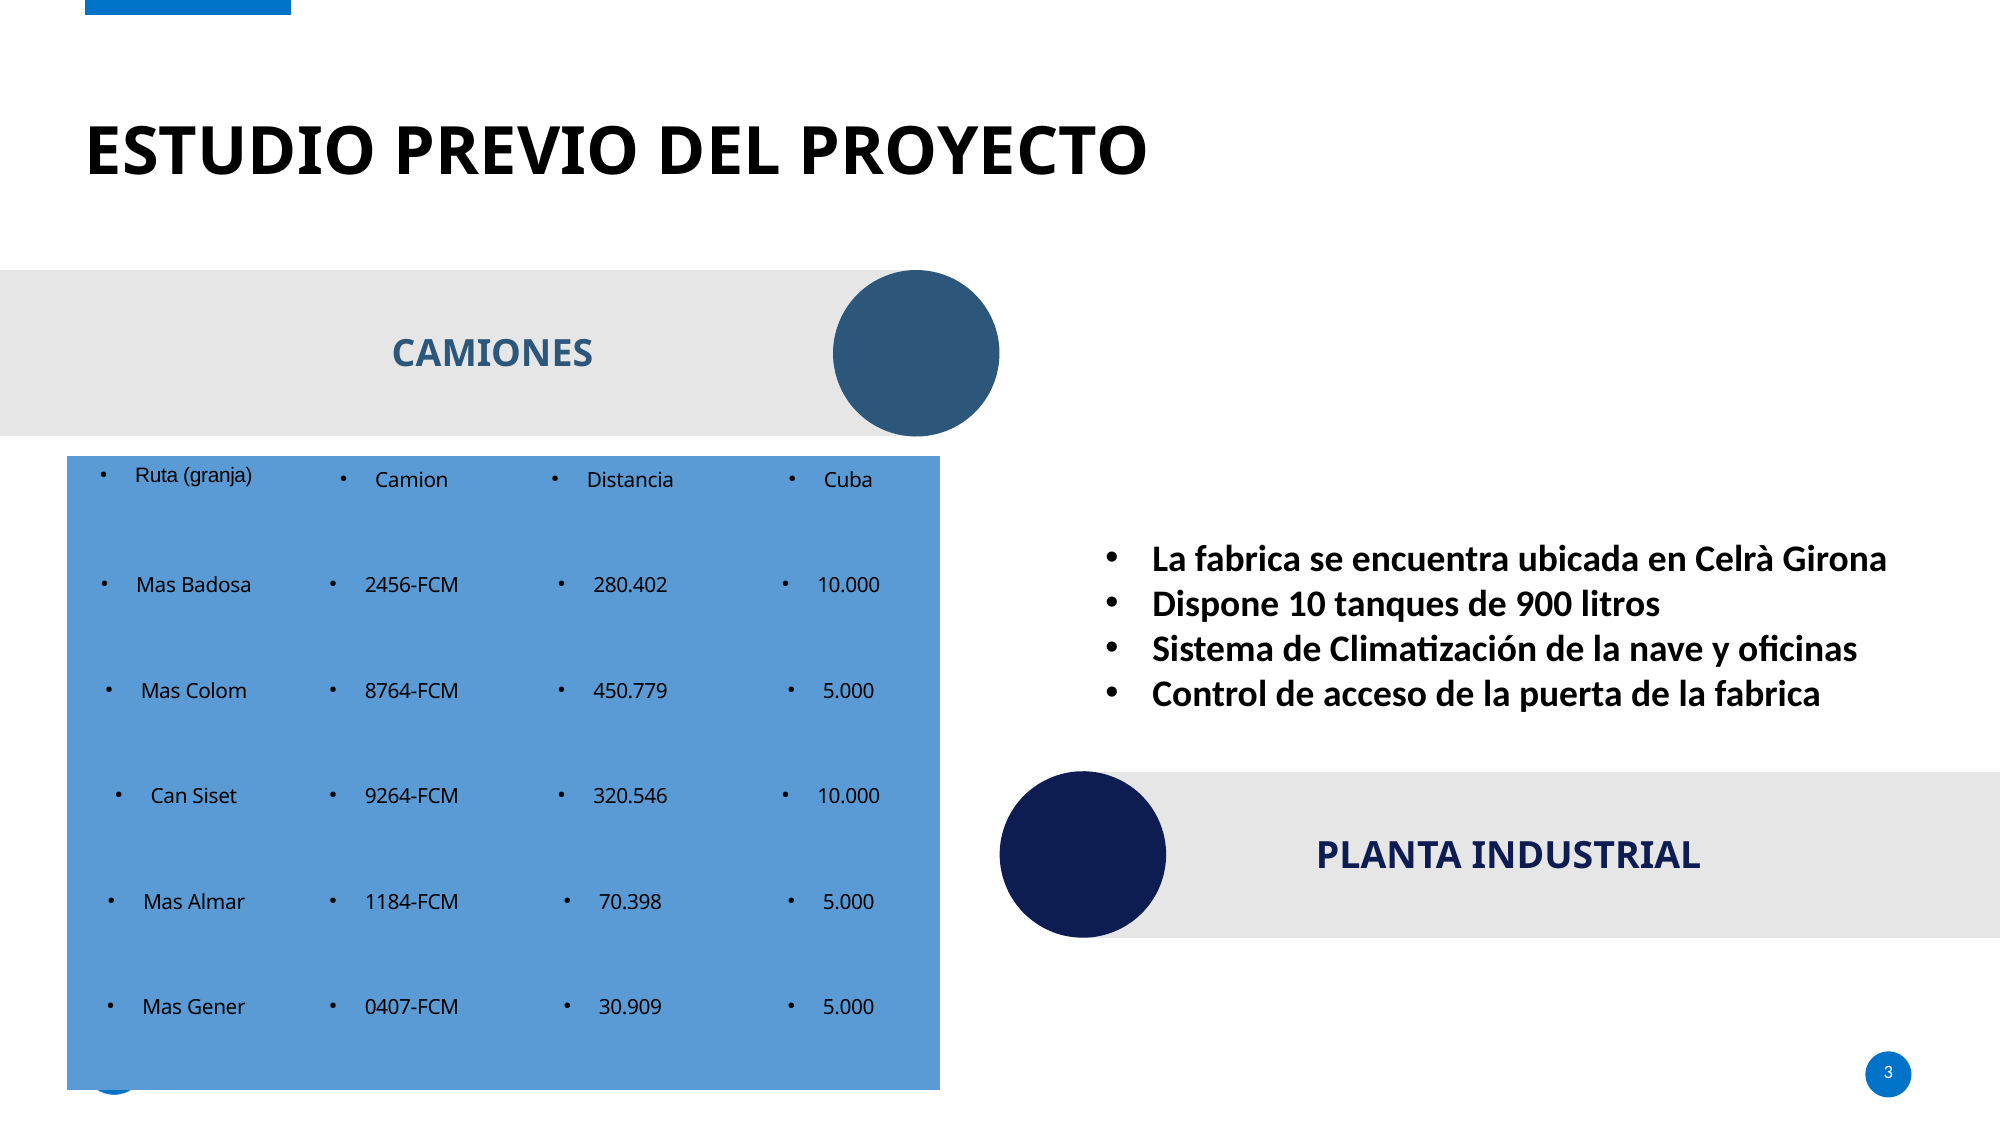

# Estudio previo del proyecto
cAMIONES
| Ruta (granja) | Camion | Distancia | Cuba |
| --- | --- | --- | --- |
| Mas Badosa | 2456-FCM | 280.402 | 10.000 |
| Mas Colom | 8764-FCM | 450.779 | 5.000 |
| Can Siset | 9264-FCM | 320.546 | 10.000 |
| Mas Almar | 1184-FCM | 70.398 | 5.000 |
| Mas Gener | 0407-FCM | 30.909 | 5.000 |
La fabrica se encuentra ubicada en Celrà Girona
Dispone 10 tanques de 900 litros
Sistema de Climatización de la nave y oficinas
Control de acceso de la puerta de la fabrica
Planta industrial